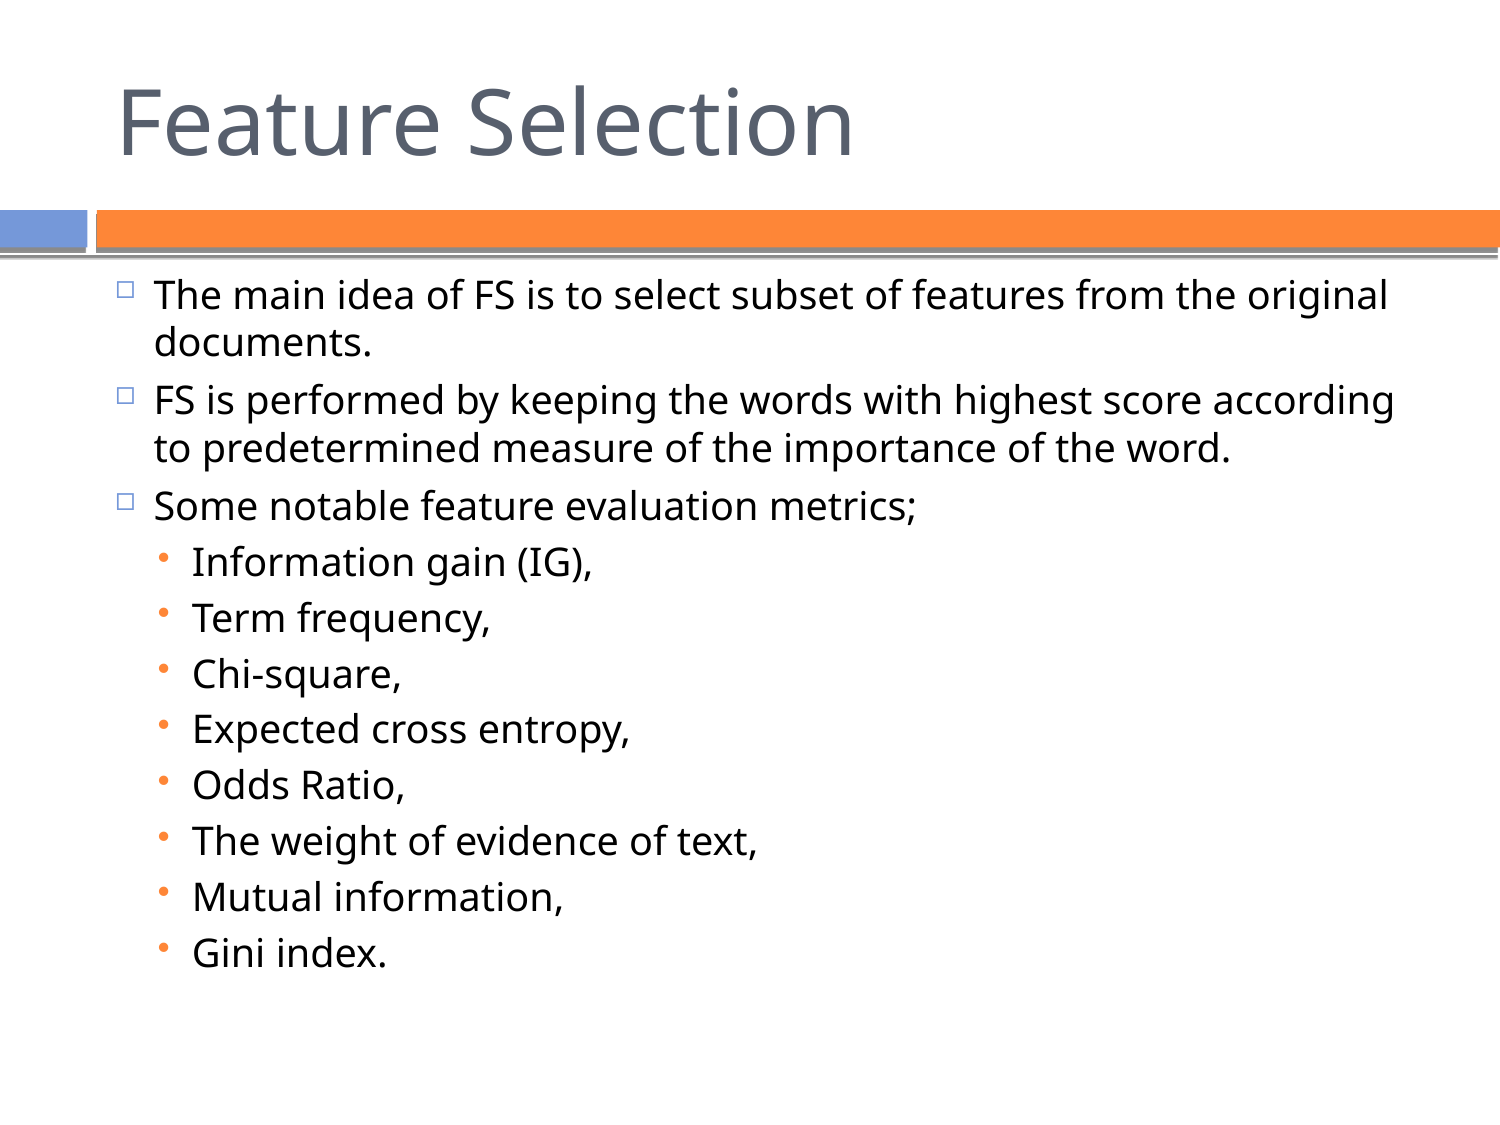

# Feature Selection
The main idea of FS is to select subset of features from the original documents.
FS is performed by keeping the words with highest score according to predetermined measure of the importance of the word.
Some notable feature evaluation metrics;
Information gain (IG),
Term frequency,
Chi-square,
Expected cross entropy,
Odds Ratio,
The weight of evidence of text,
Mutual information,
Gini index.